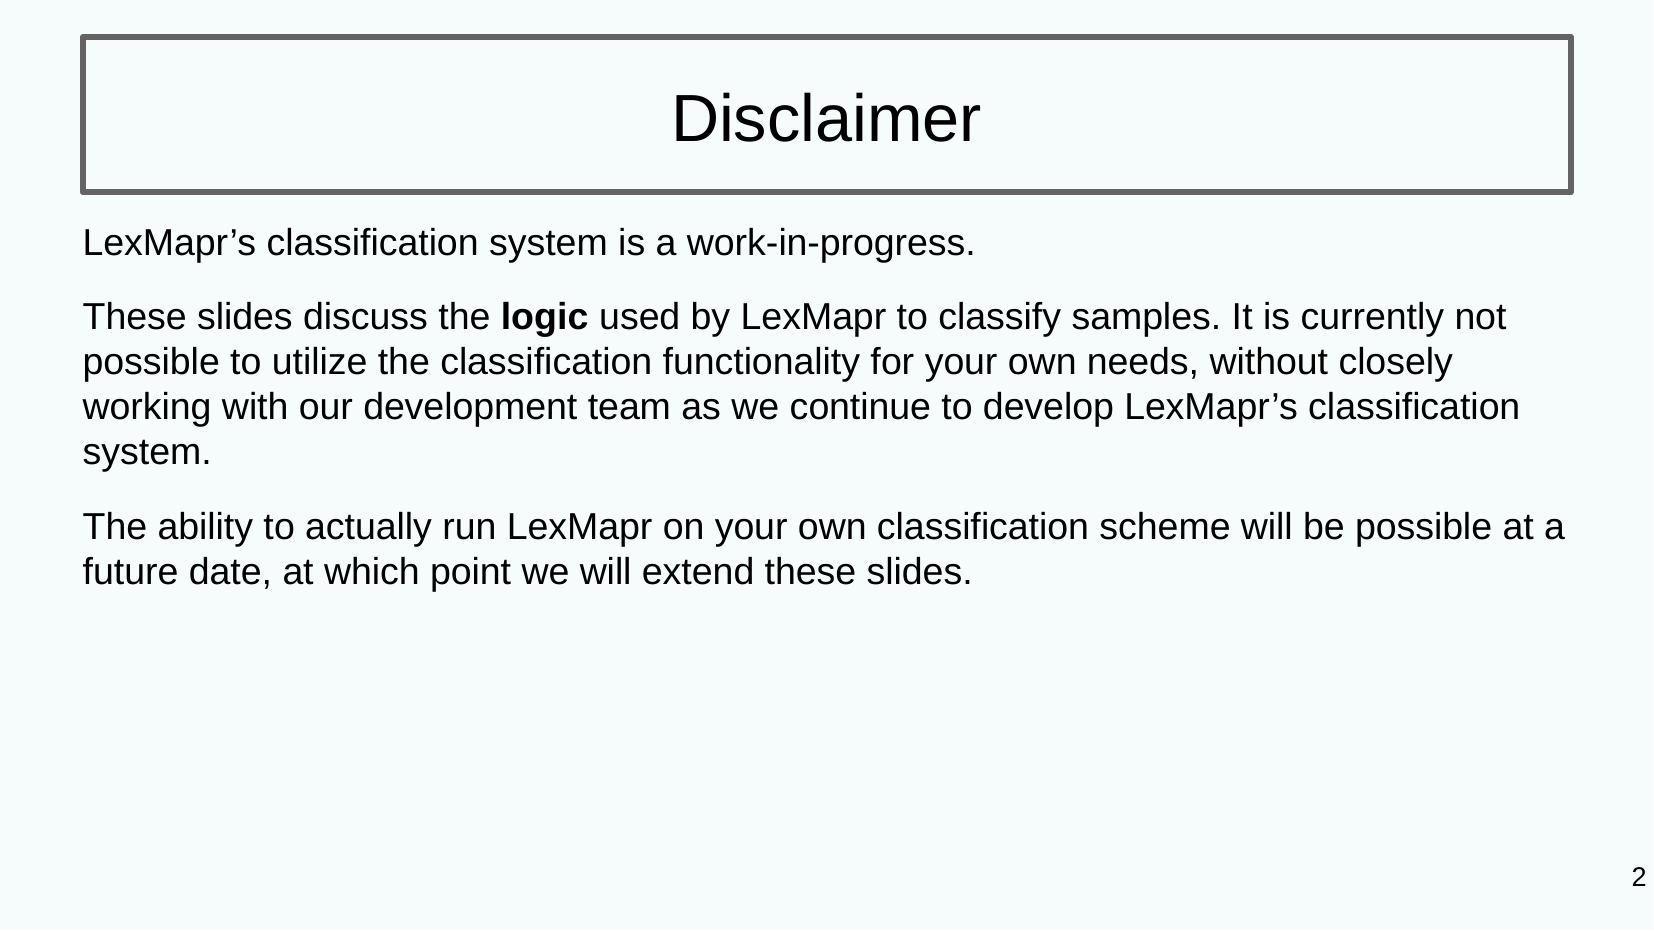

Disclaimer
LexMapr’s classification system is a work-in-progress.
These slides discuss the logic used by LexMapr to classify samples. It is currently not possible to utilize the classification functionality for your own needs, without closely working with our development team as we continue to develop LexMapr’s classification system.
The ability to actually run LexMapr on your own classification scheme will be possible at a future date, at which point we will extend these slides.